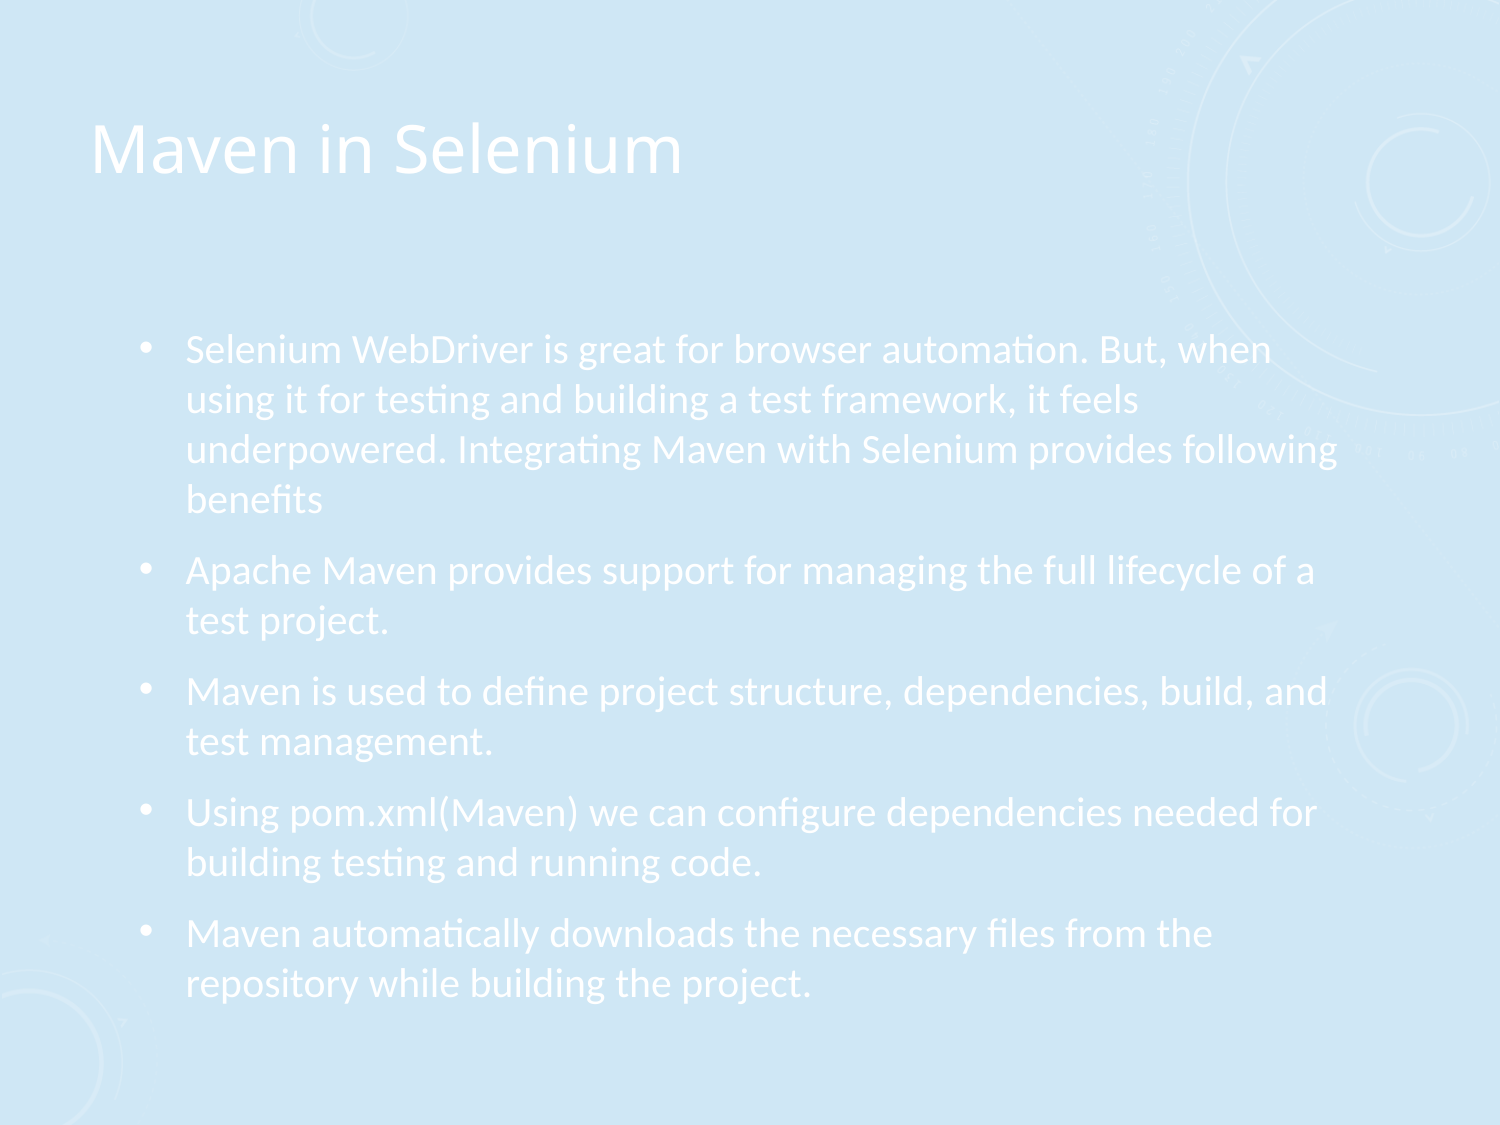

# Maven in Selenium
Selenium WebDriver is great for browser automation. But, when using it for testing and building a test framework, it feels underpowered. Integrating Maven with Selenium provides following benefits
Apache Maven provides support for managing the full lifecycle of a test project.
Maven is used to define project structure, dependencies, build, and test management.
Using pom.xml(Maven) we can configure dependencies needed for building testing and running code.
Maven automatically downloads the necessary files from the repository while building the project.